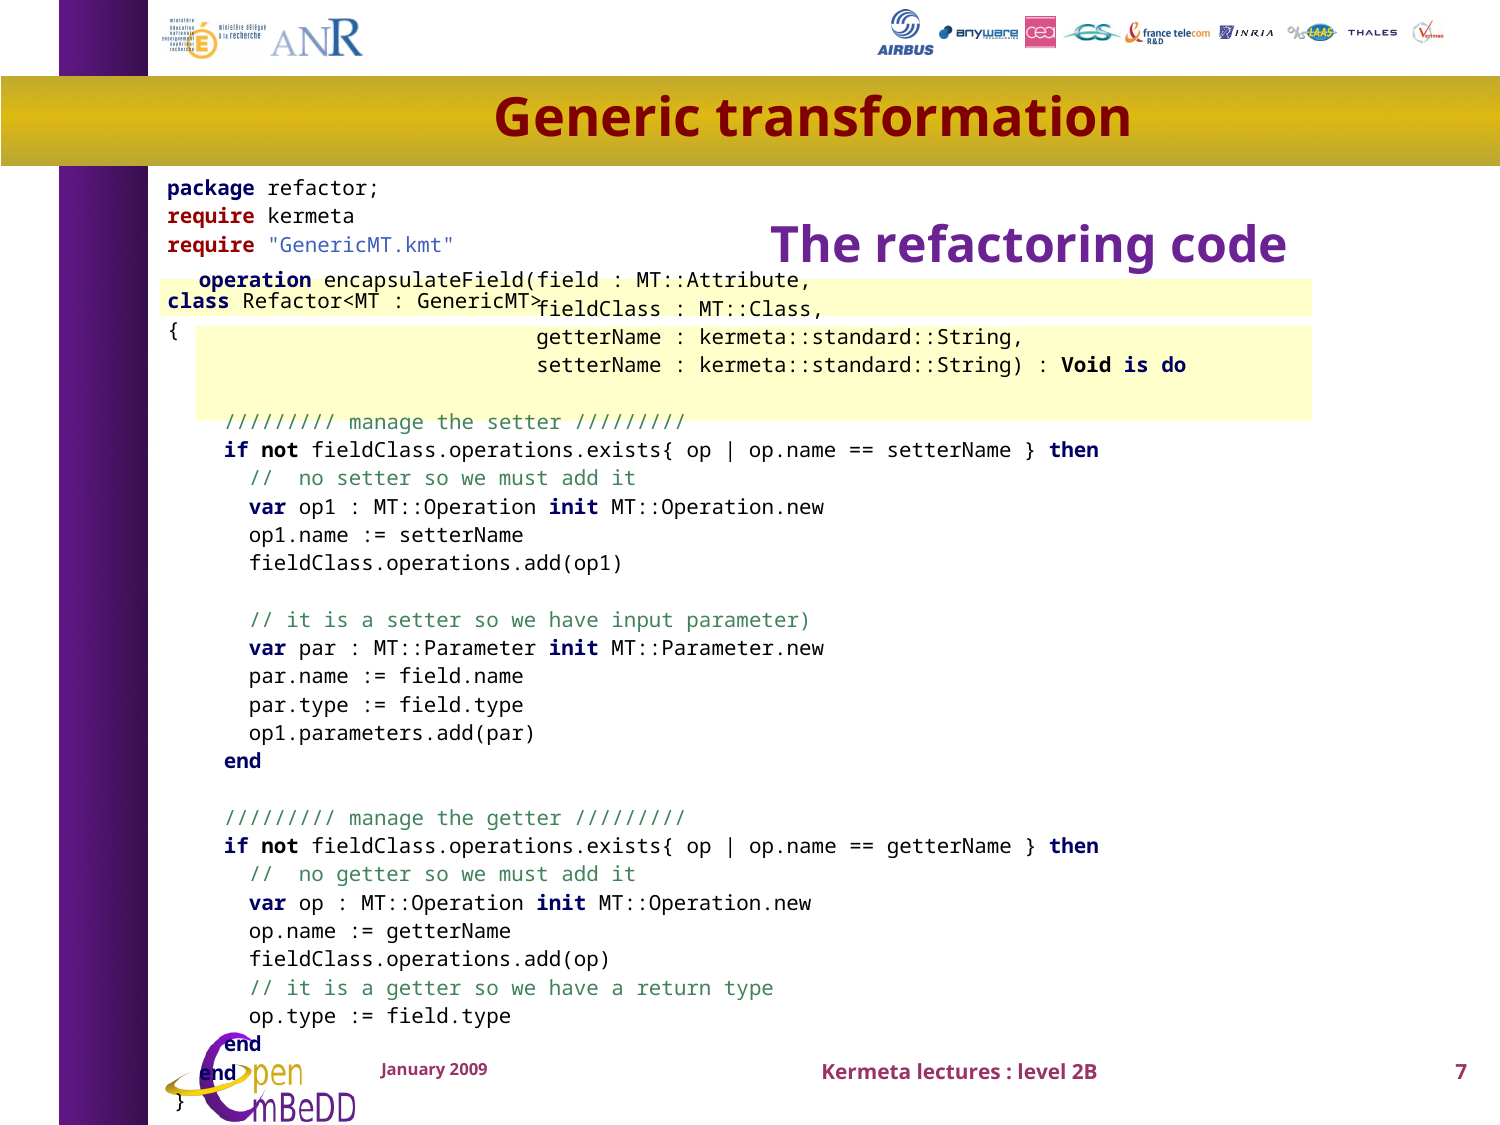

# Generic transformation
package refactor;
require kermeta
require "GenericMT.kmt"
class Refactor<MT : GenericMT>
{
The refactoring code
 operation encapsulateField(field : MT::Attribute,
 fieldClass : MT::Class,
 getterName : kermeta::standard::String,
 setterName : kermeta::standard::String) : Void is do
 ///////// manage the setter /////////
 if not fieldClass.operations.exists{ op | op.name == setterName } then
 // no setter so we must add it
 var op1 : MT::Operation init MT::Operation.new
 op1.name := setterName
 fieldClass.operations.add(op1)
 // it is a setter so we have input parameter)
 var par : MT::Parameter init MT::Parameter.new
 par.name := field.name
 par.type := field.type
 op1.parameters.add(par)
 end
 ///////// manage the getter /////////
 if not fieldClass.operations.exists{ op | op.name == getterName } then
 // no getter so we must add it
 var op : MT::Operation init MT::Operation.new
 op.name := getterName
 fieldClass.operations.add(op)
 // it is a getter so we have a return type
 op.type := field.type
 end
 end
}
Pied de page
Pied de page fixe
7